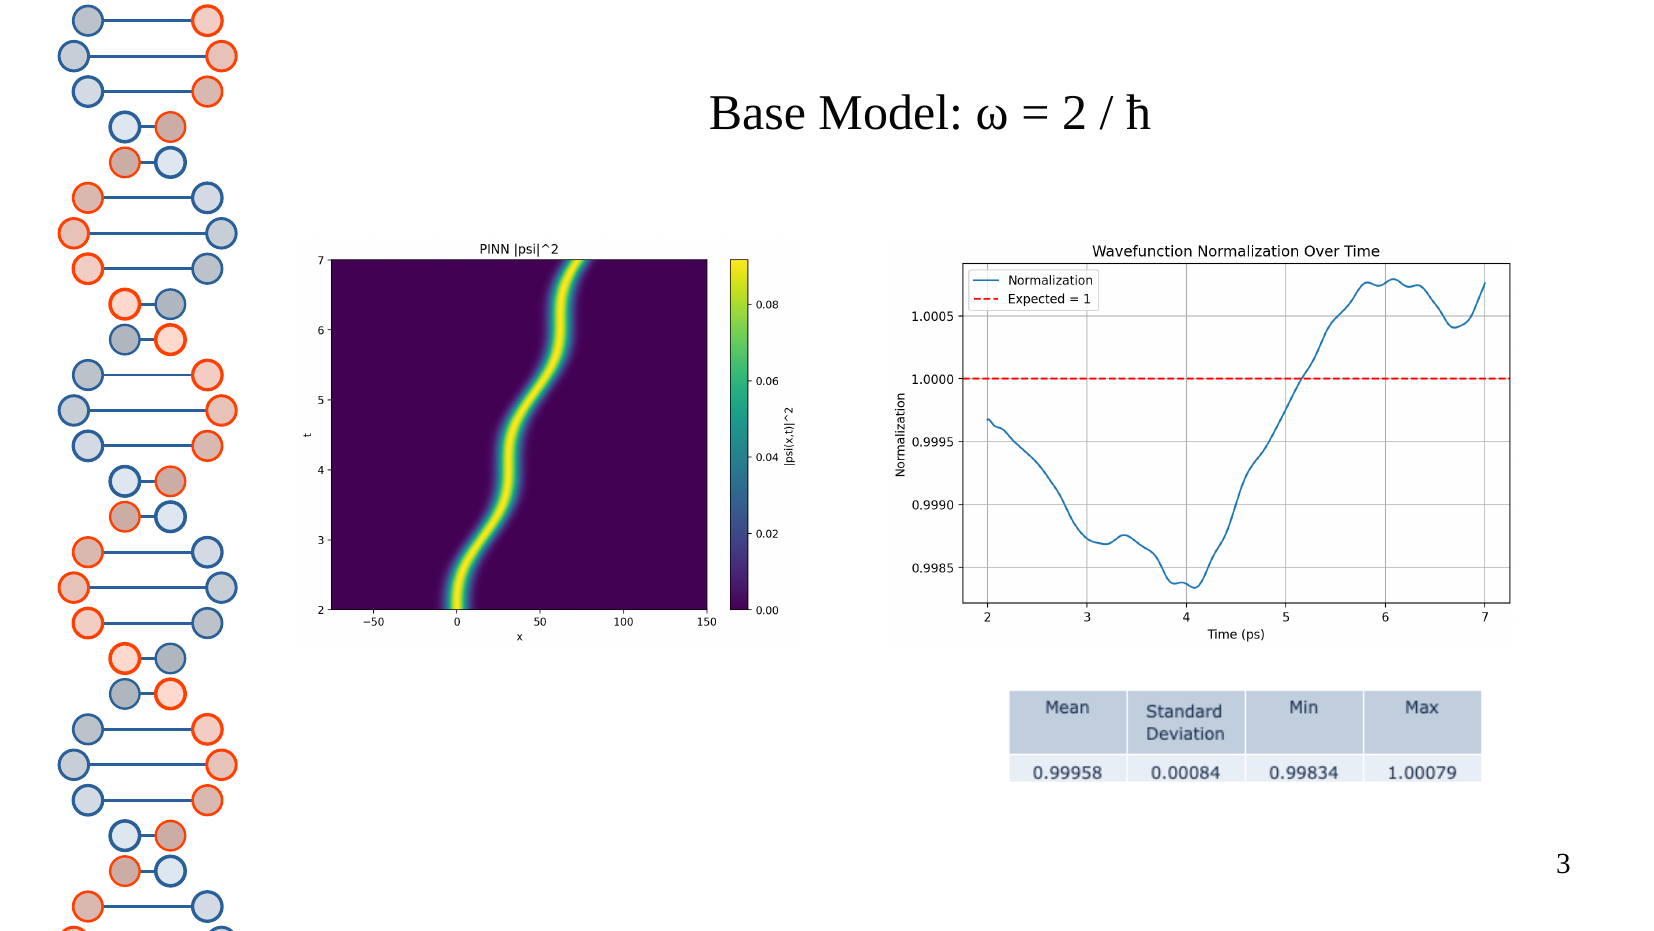

# Base Model: ω = 2 / ħ
3